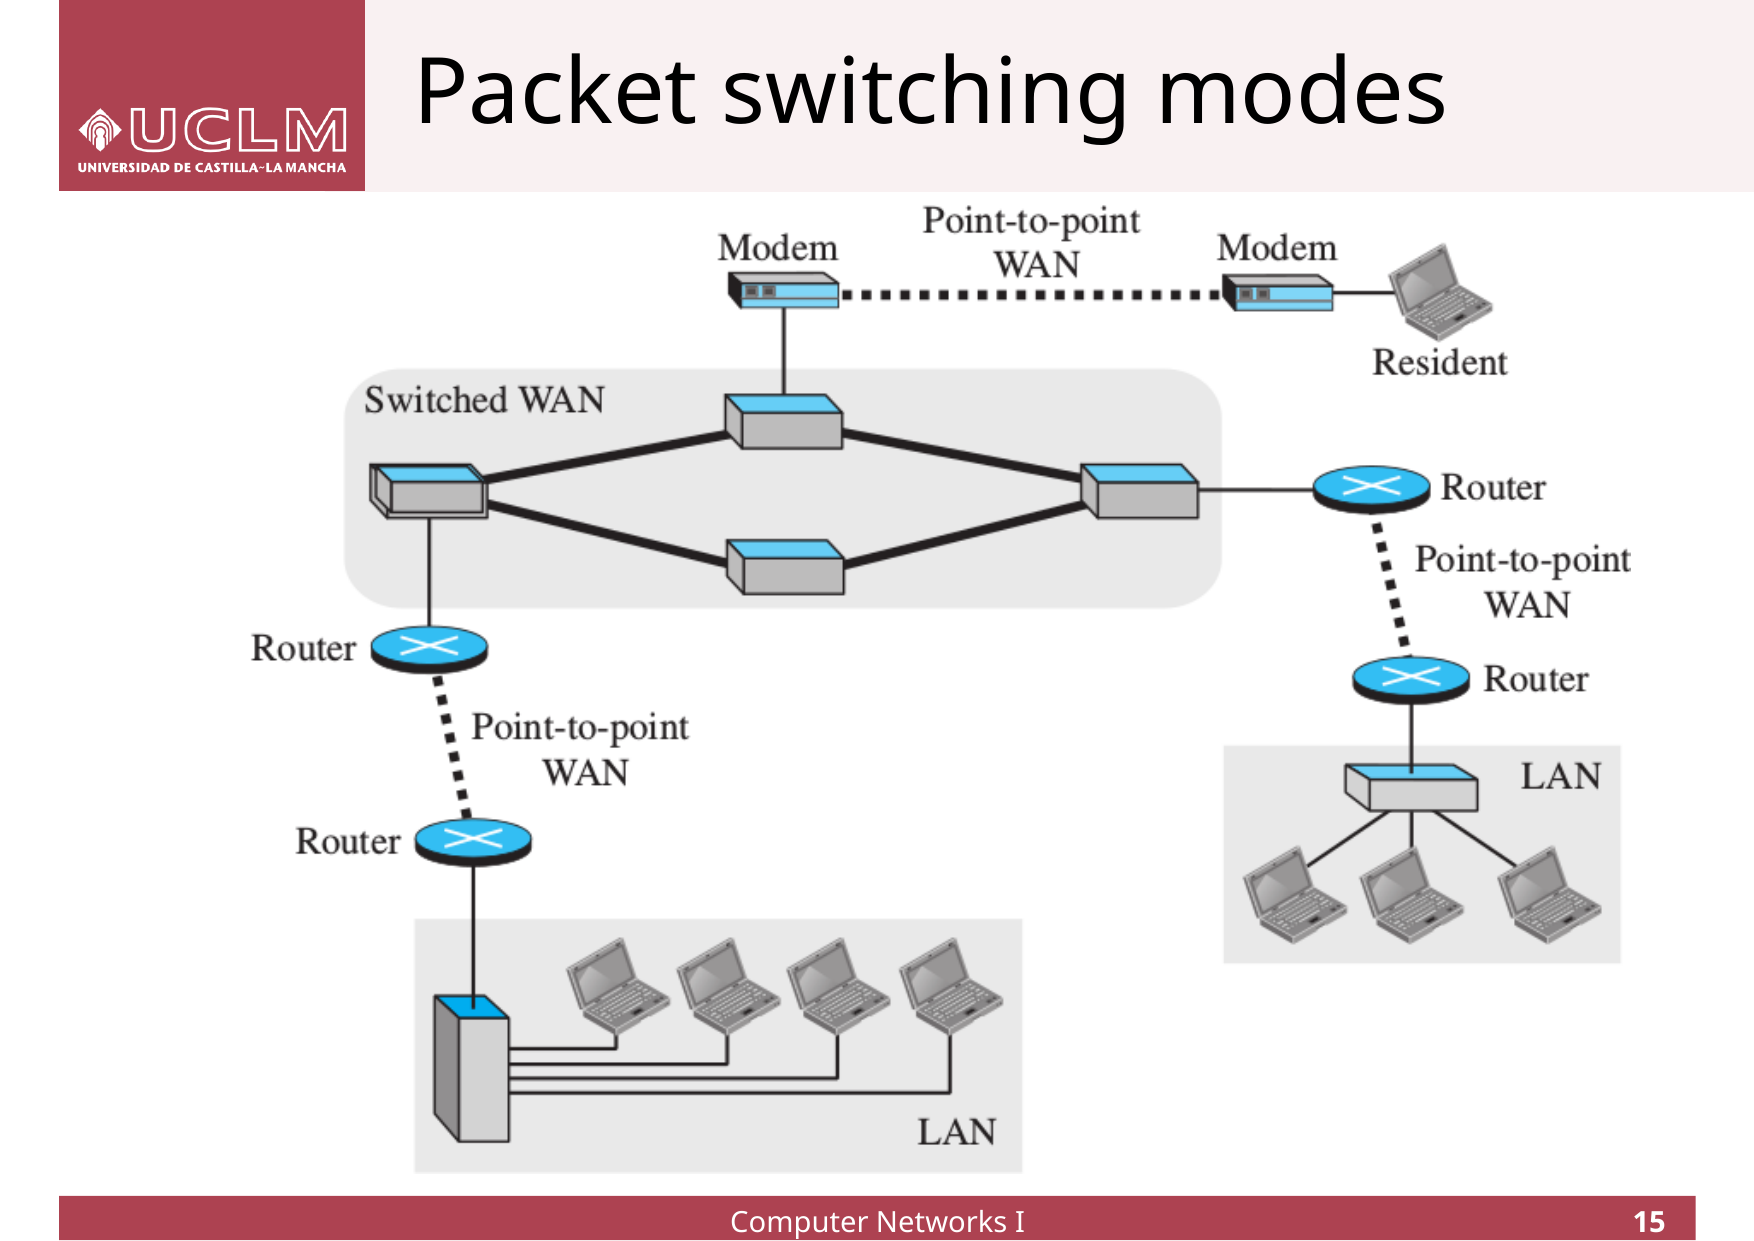

# Packet switching modes
Forouzan 5ed
Computer Networks I
15